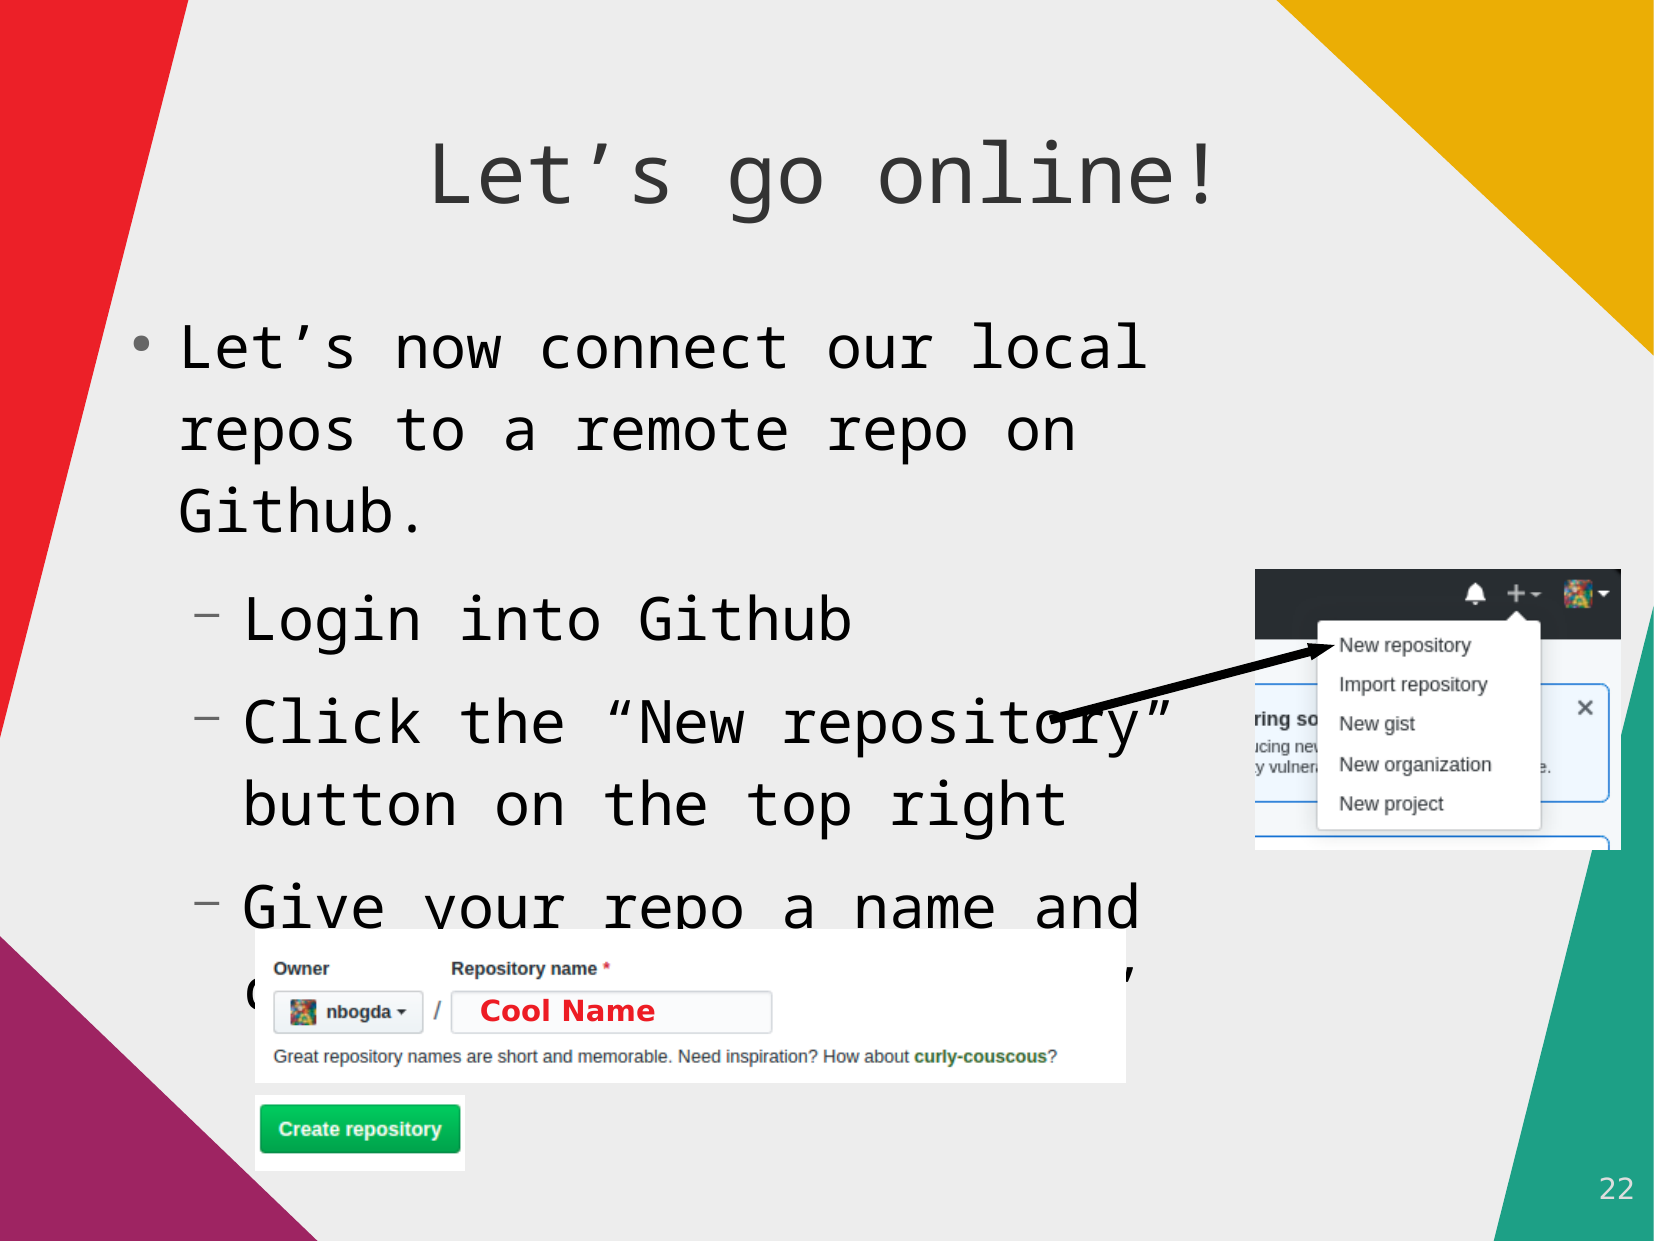

# Let’s go online!
Let’s now connect our local repos to a remote repo on Github.
Login into Github
Click the “New repository” button on the top right
Give your repo a name and click “Create repository”
Cool Name
22